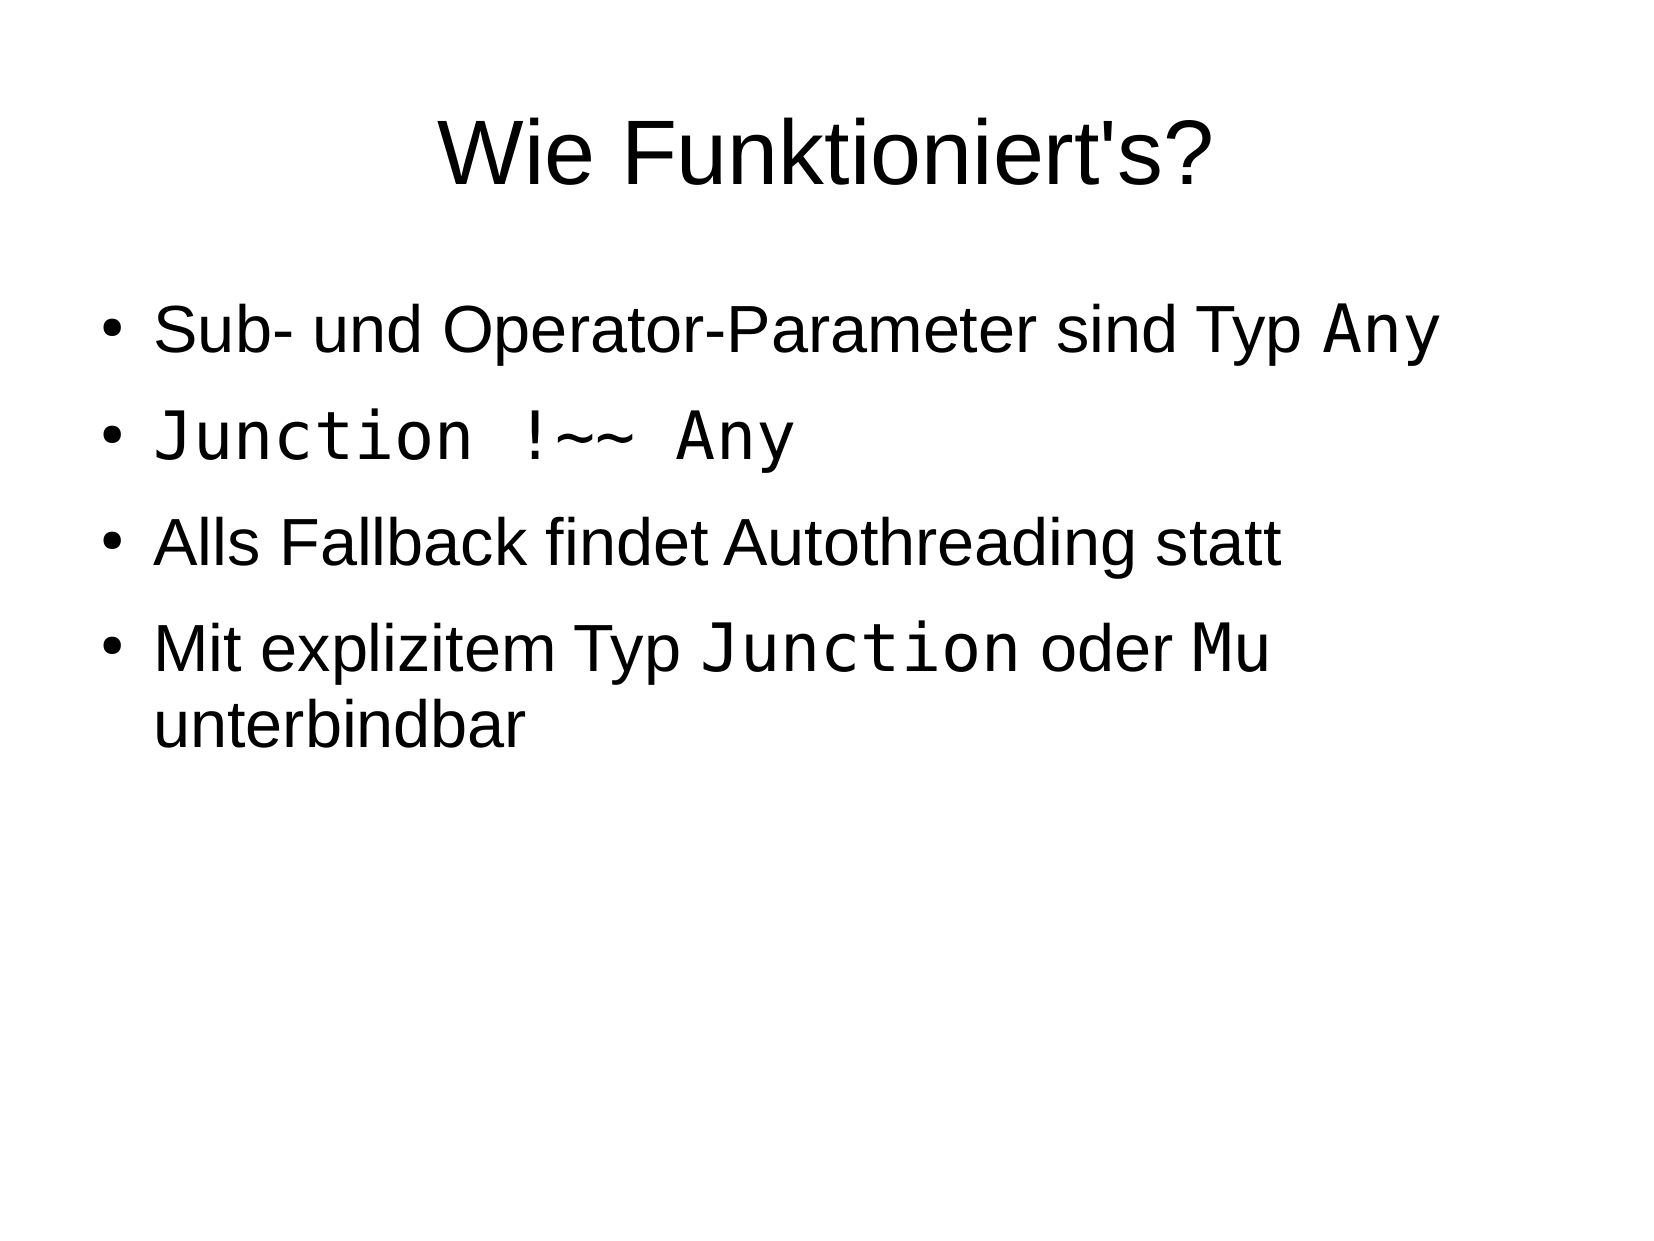

# Wie Funktioniert's?
Sub- und Operator-Parameter sind Typ Any
Junction !~~ Any
Alls Fallback findet Autothreading statt
Mit explizitem Typ Junction oder Mu unterbindbar